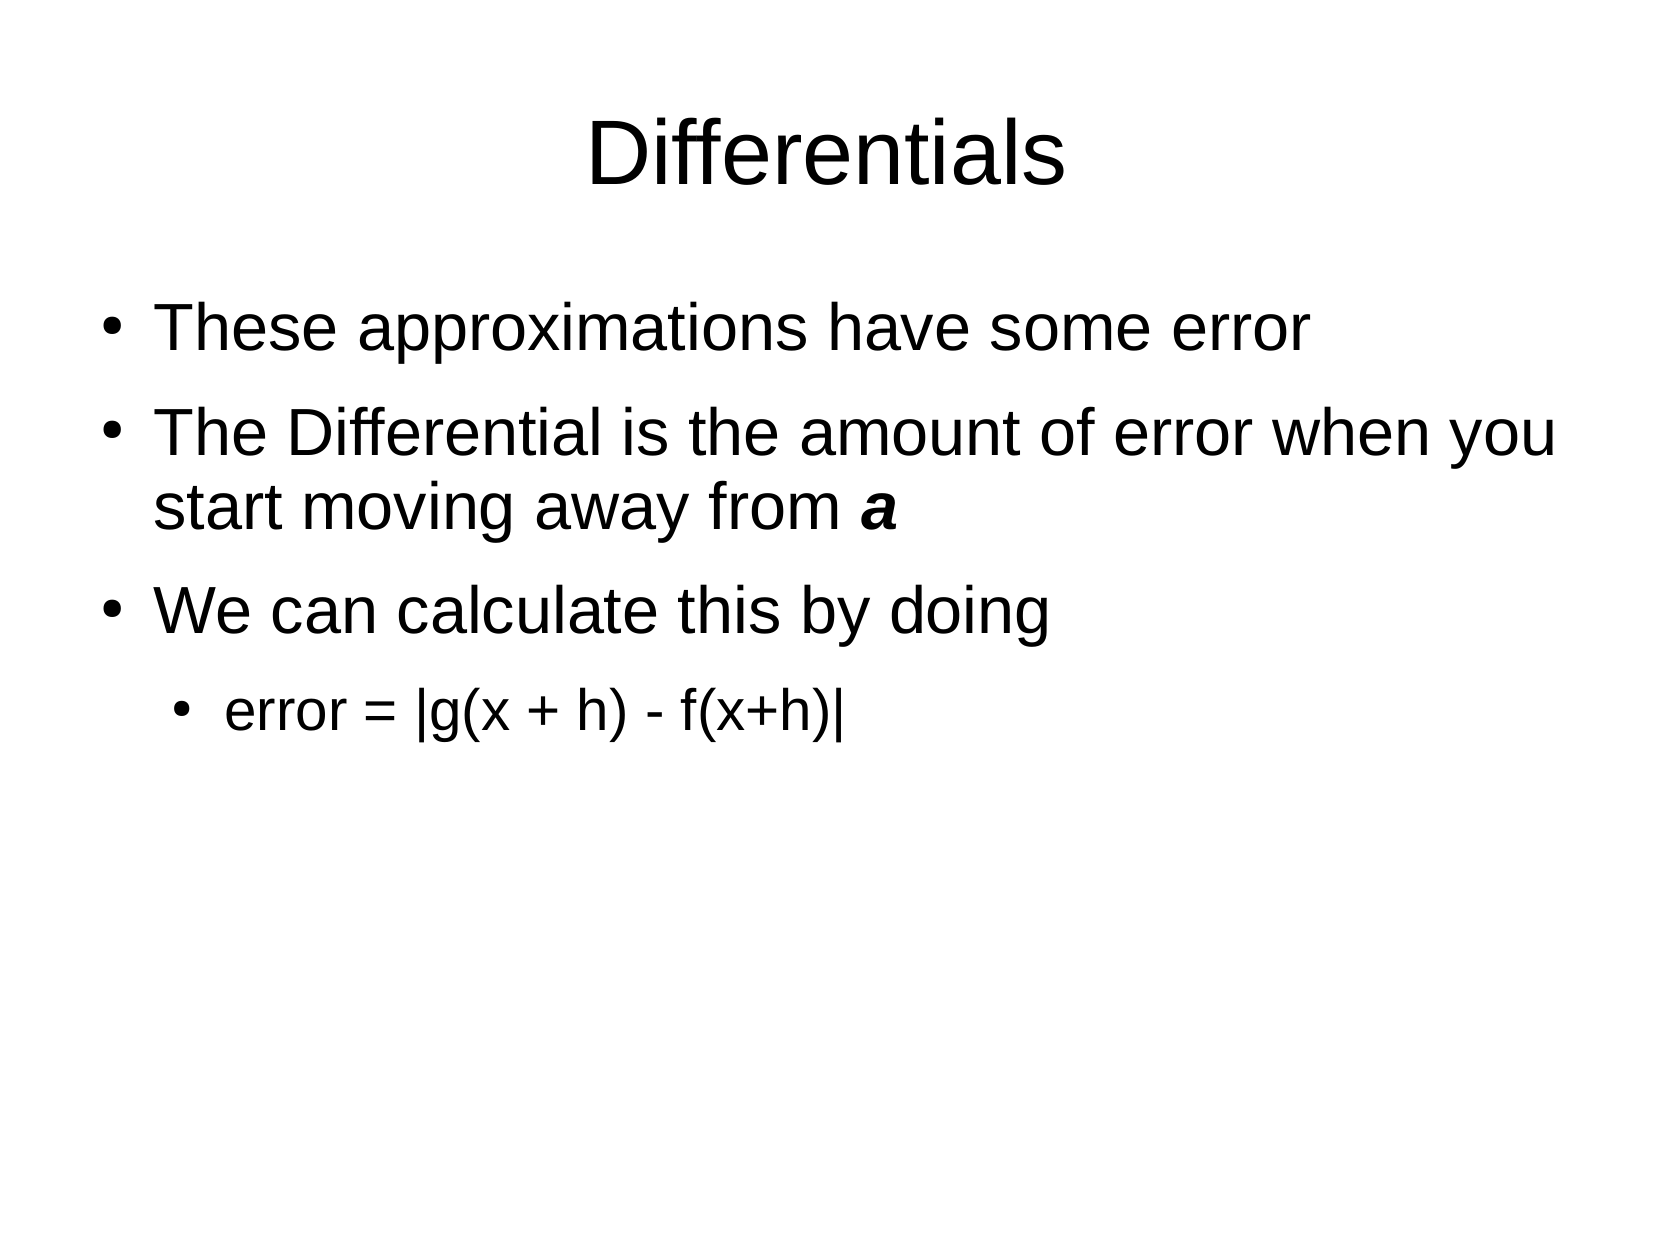

# Differentials
These approximations have some error
The Differential is the amount of error when you start moving away from a
We can calculate this by doing
error = |g(x + h) - f(x+h)|